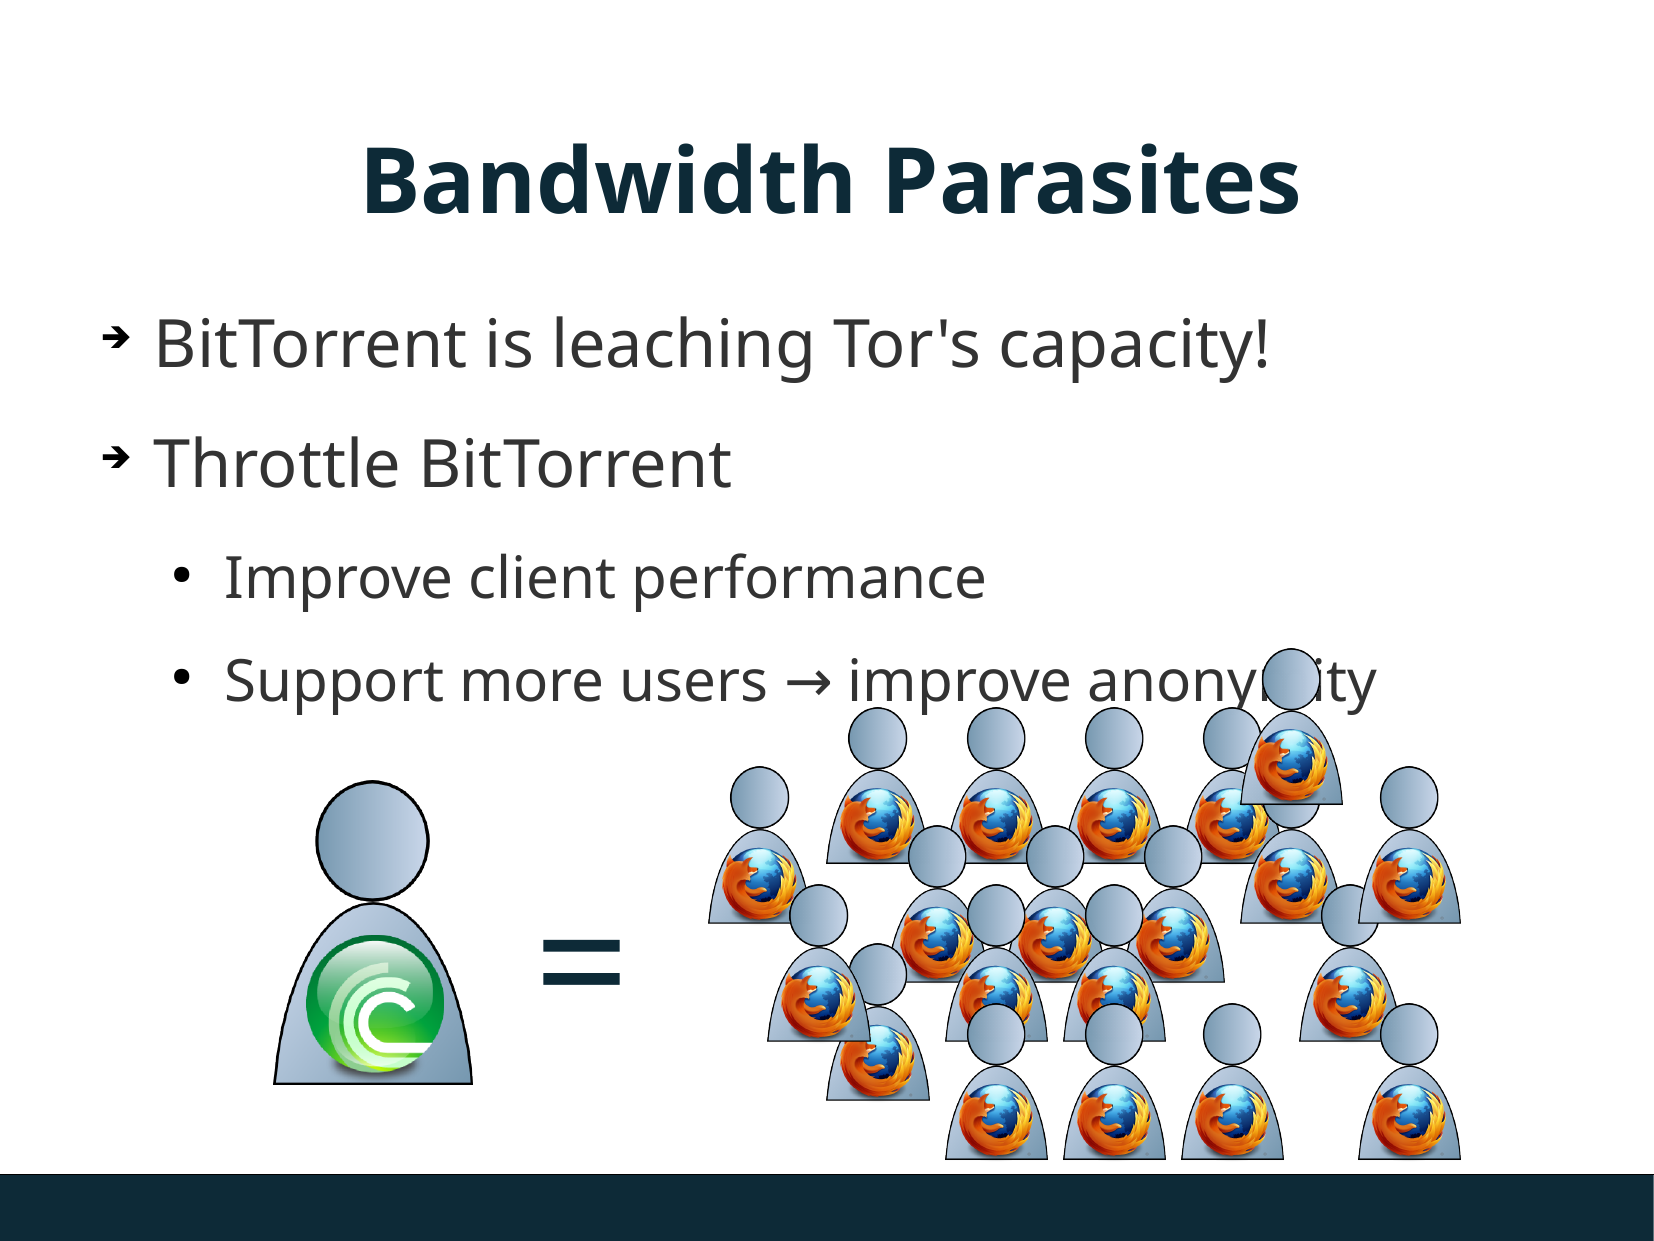

# Bandwidth Parasites
BitTorrent is leaching Tor's capacity!
Throttle BitTorrent
Improve client performance
Support more users → improve anonymity
=